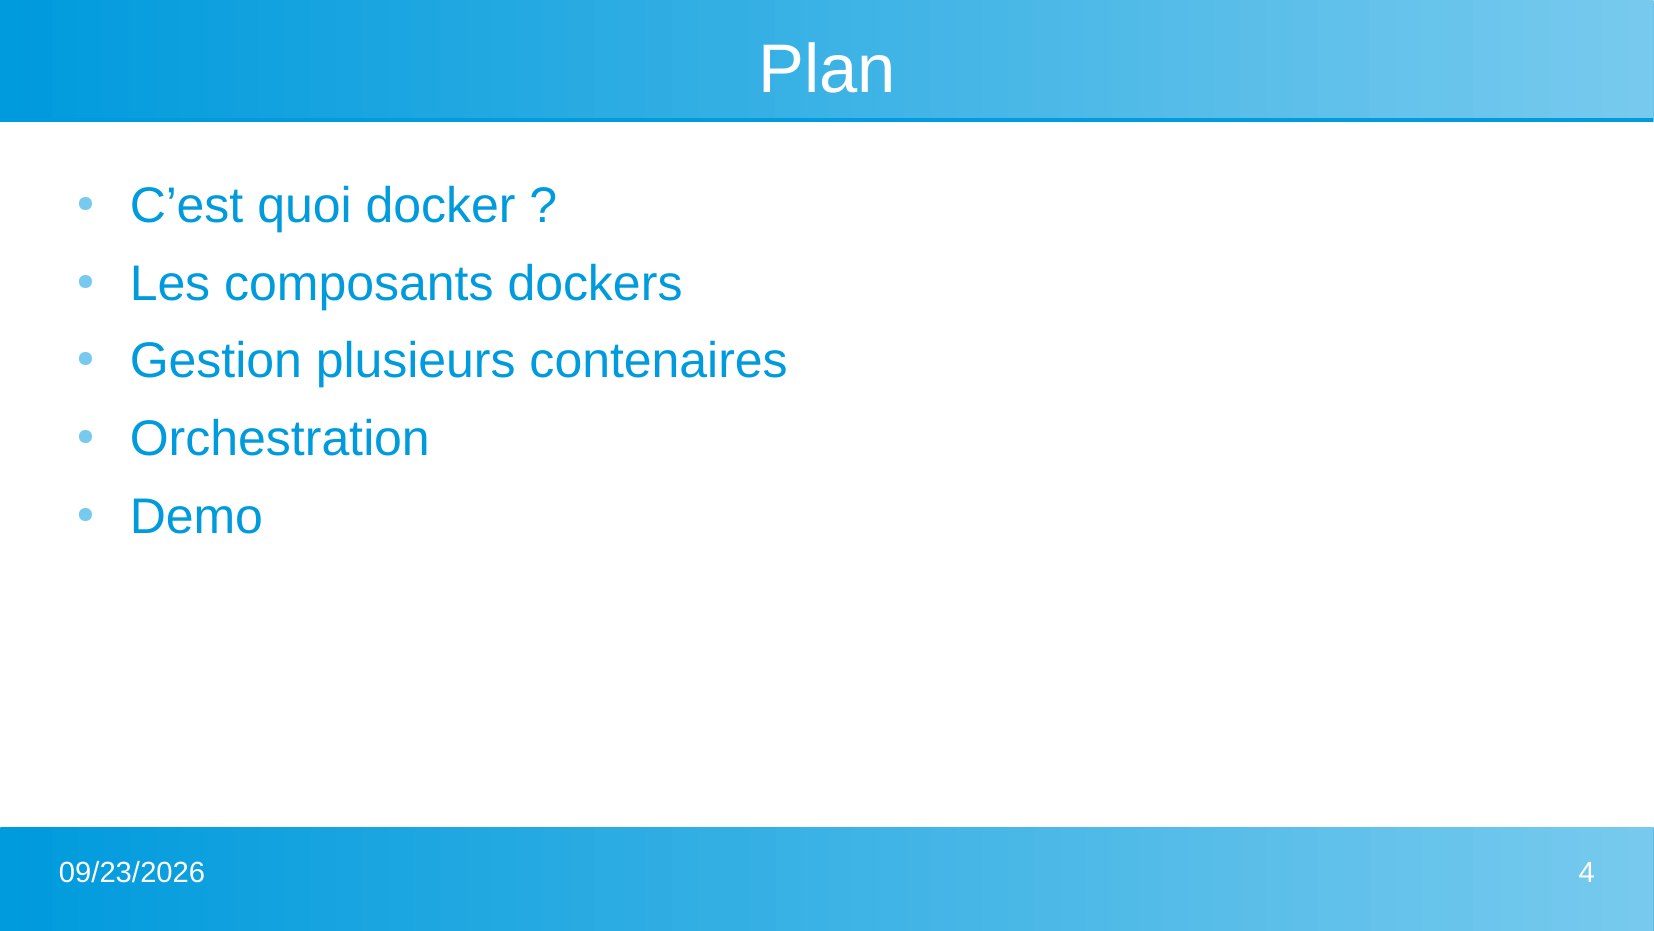

# Plan
C’est quoi docker ?
Les composants dockers
Gestion plusieurs contenaires
Orchestration
Demo
4